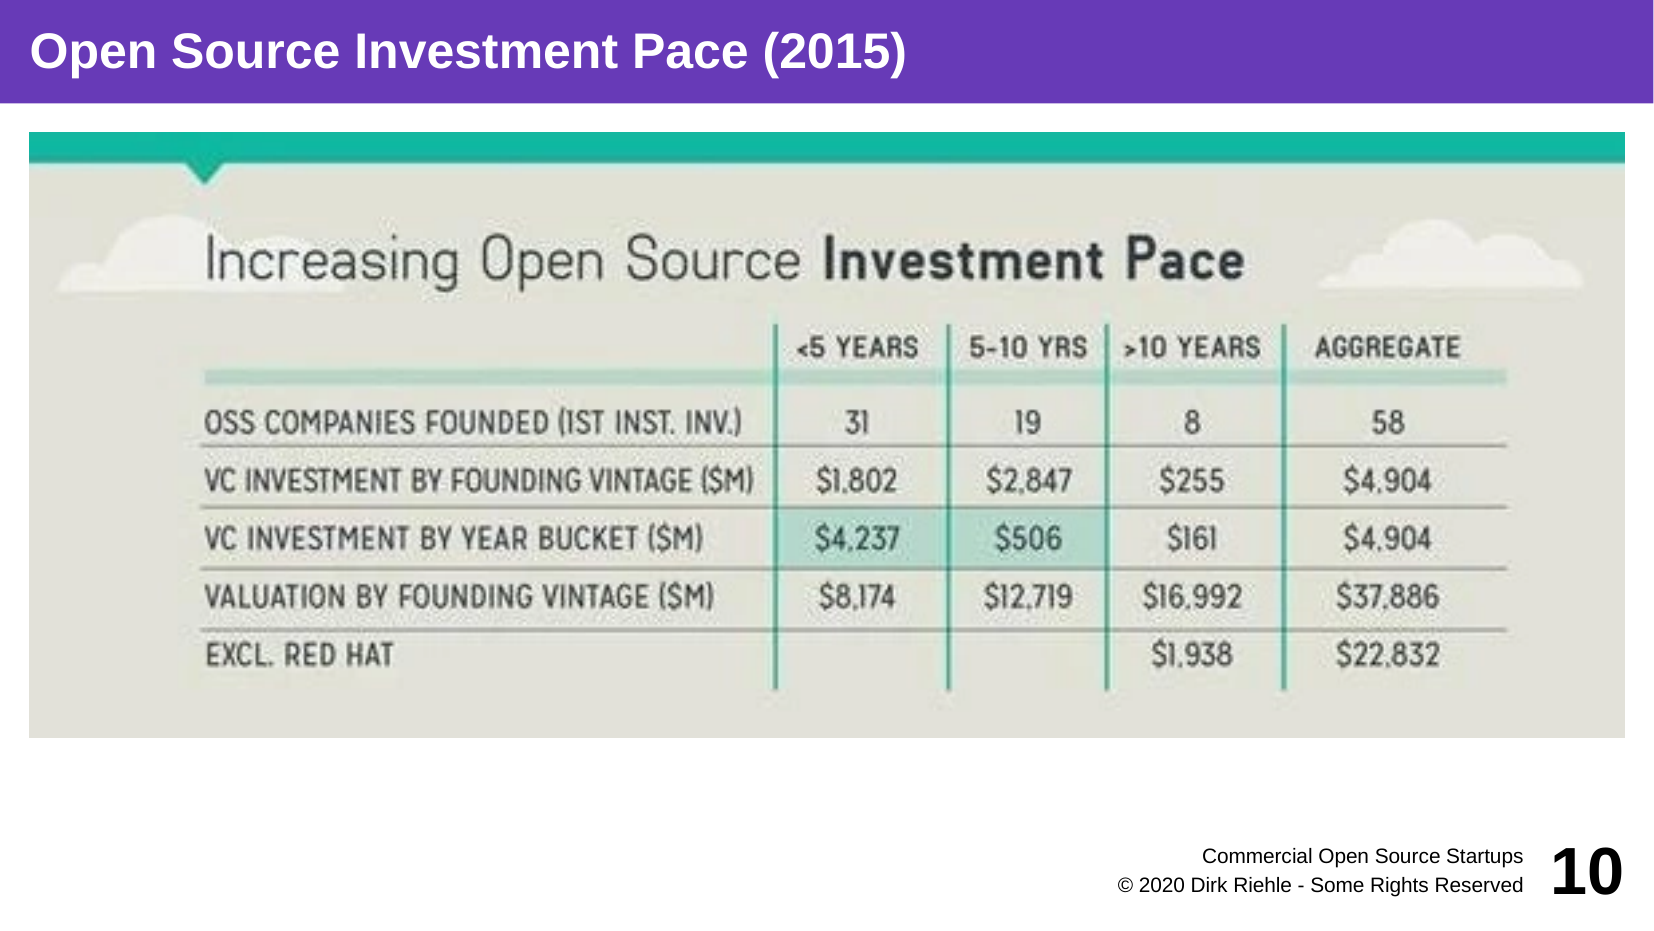

# Open Source Investment Pace (2015)
Commercial Open Source Startups
10
© 2020 Dirk Riehle - Some Rights Reserved